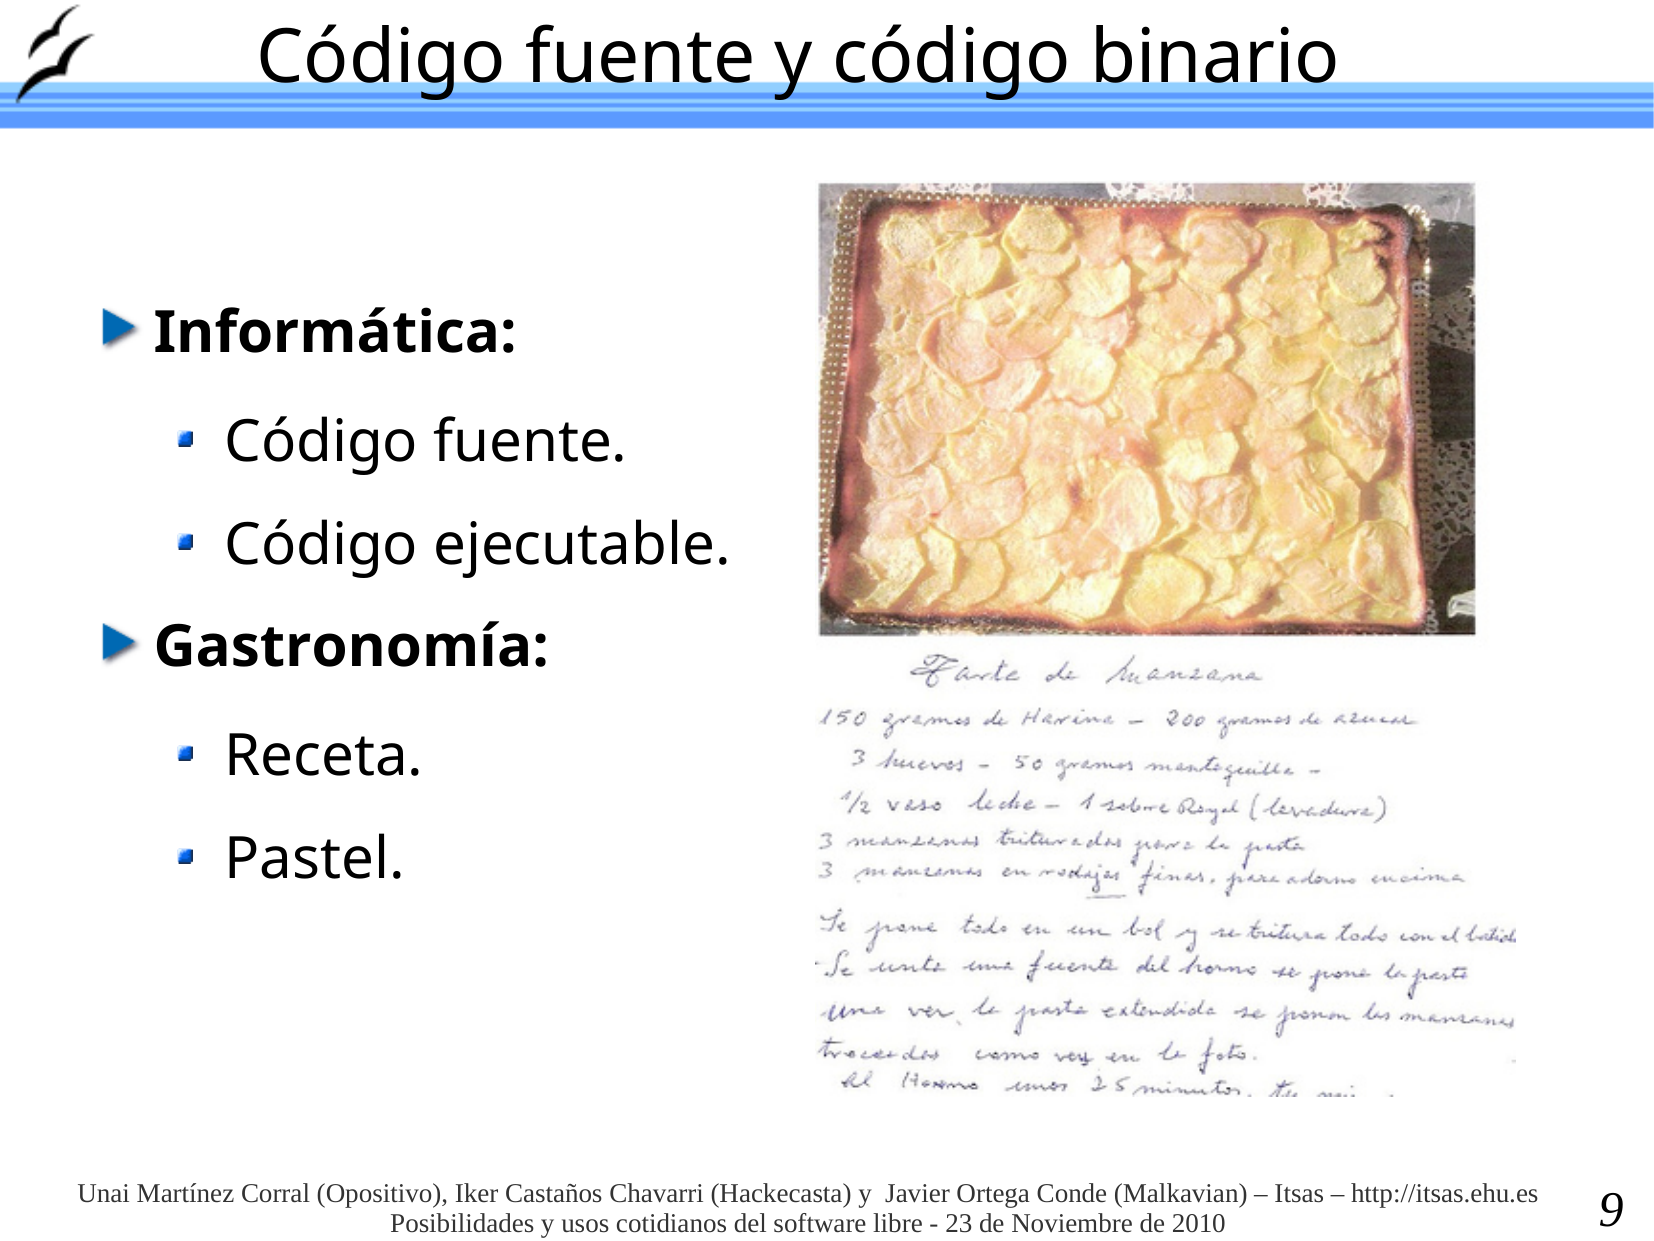

# Código fuente y código binario
Informática:
Código fuente.
Código ejecutable.
Gastronomía:
Receta.
Pastel.